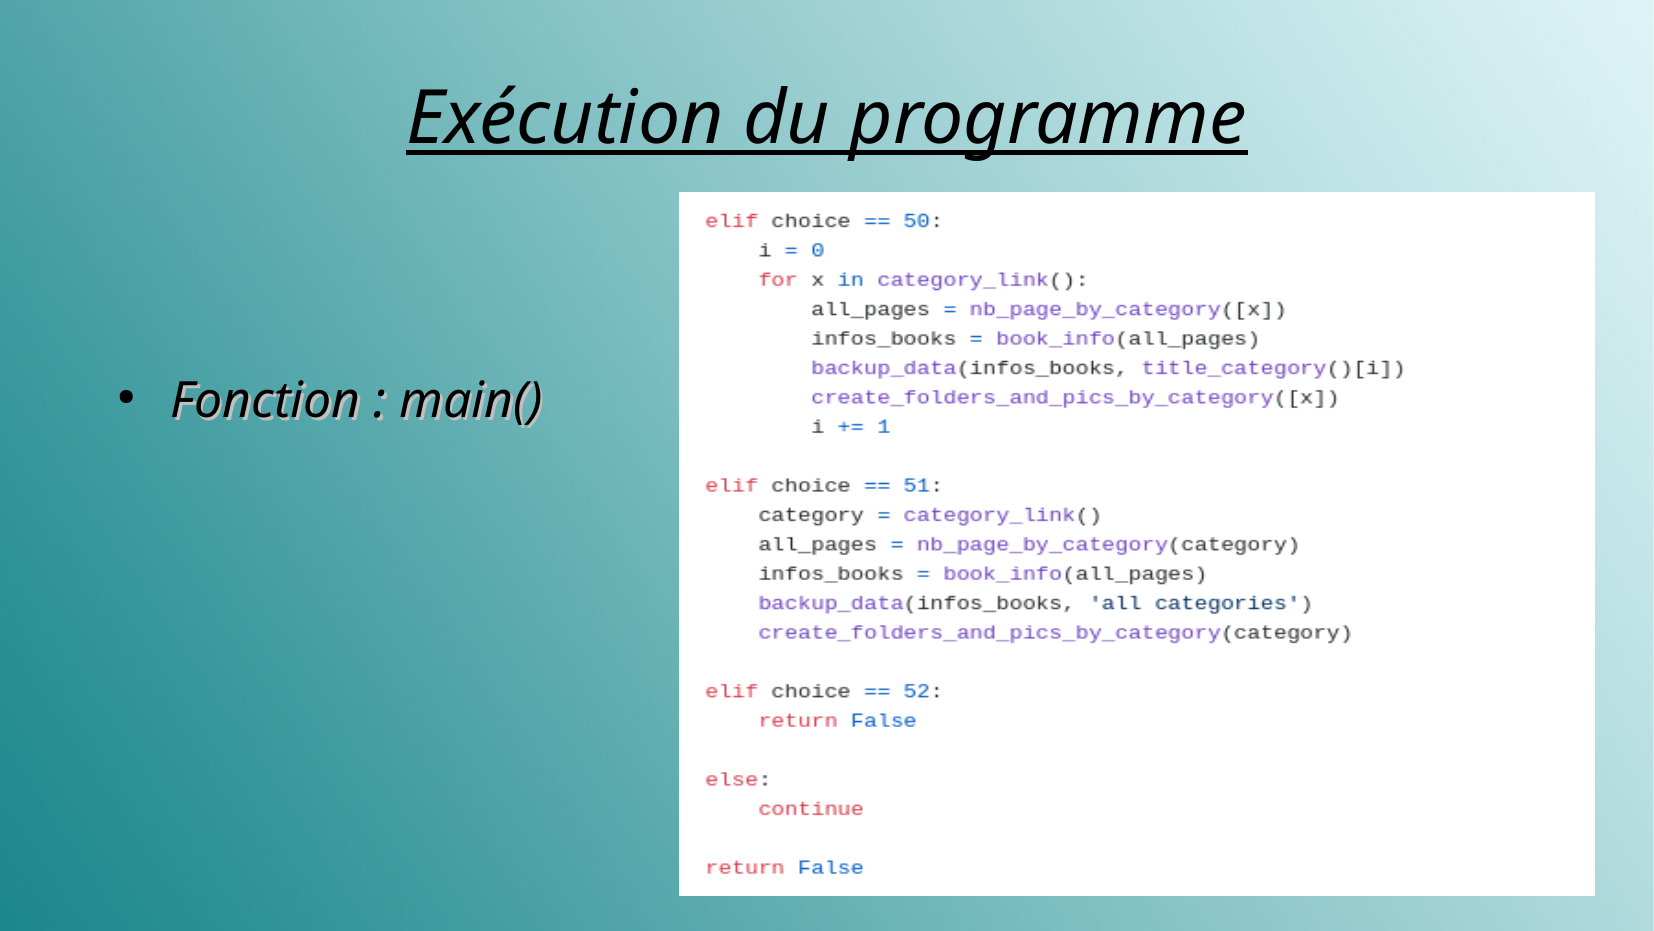

# Exécution du programme
Fonction : main()